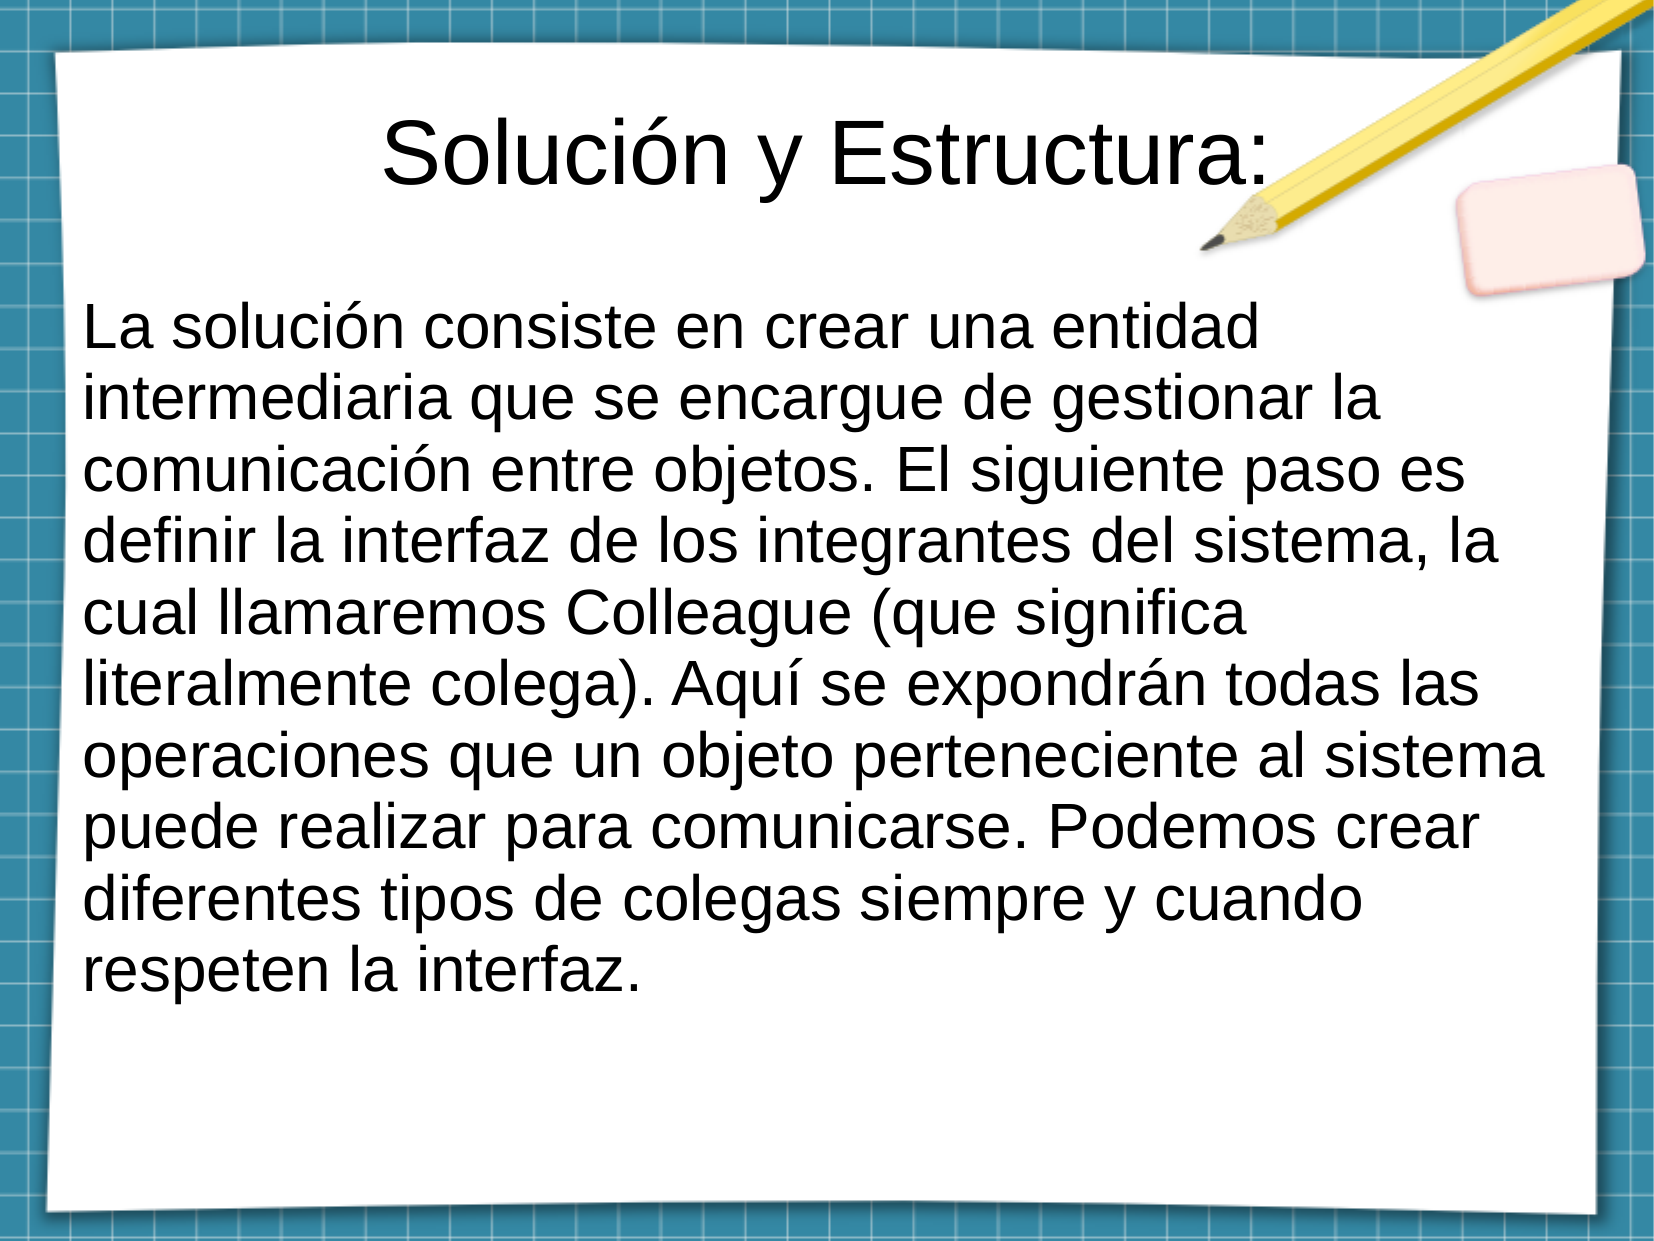

# Solución y Estructura:
La solución consiste en crear una entidad intermediaria que se encargue de gestionar la comunicación entre objetos. El siguiente paso es definir la interfaz de los integrantes del sistema, la cual llamaremos Colleague (que significa literalmente colega). Aquí se expondrán todas las operaciones que un objeto perteneciente al sistema puede realizar para comunicarse. Podemos crear diferentes tipos de colegas siempre y cuando respeten la interfaz.